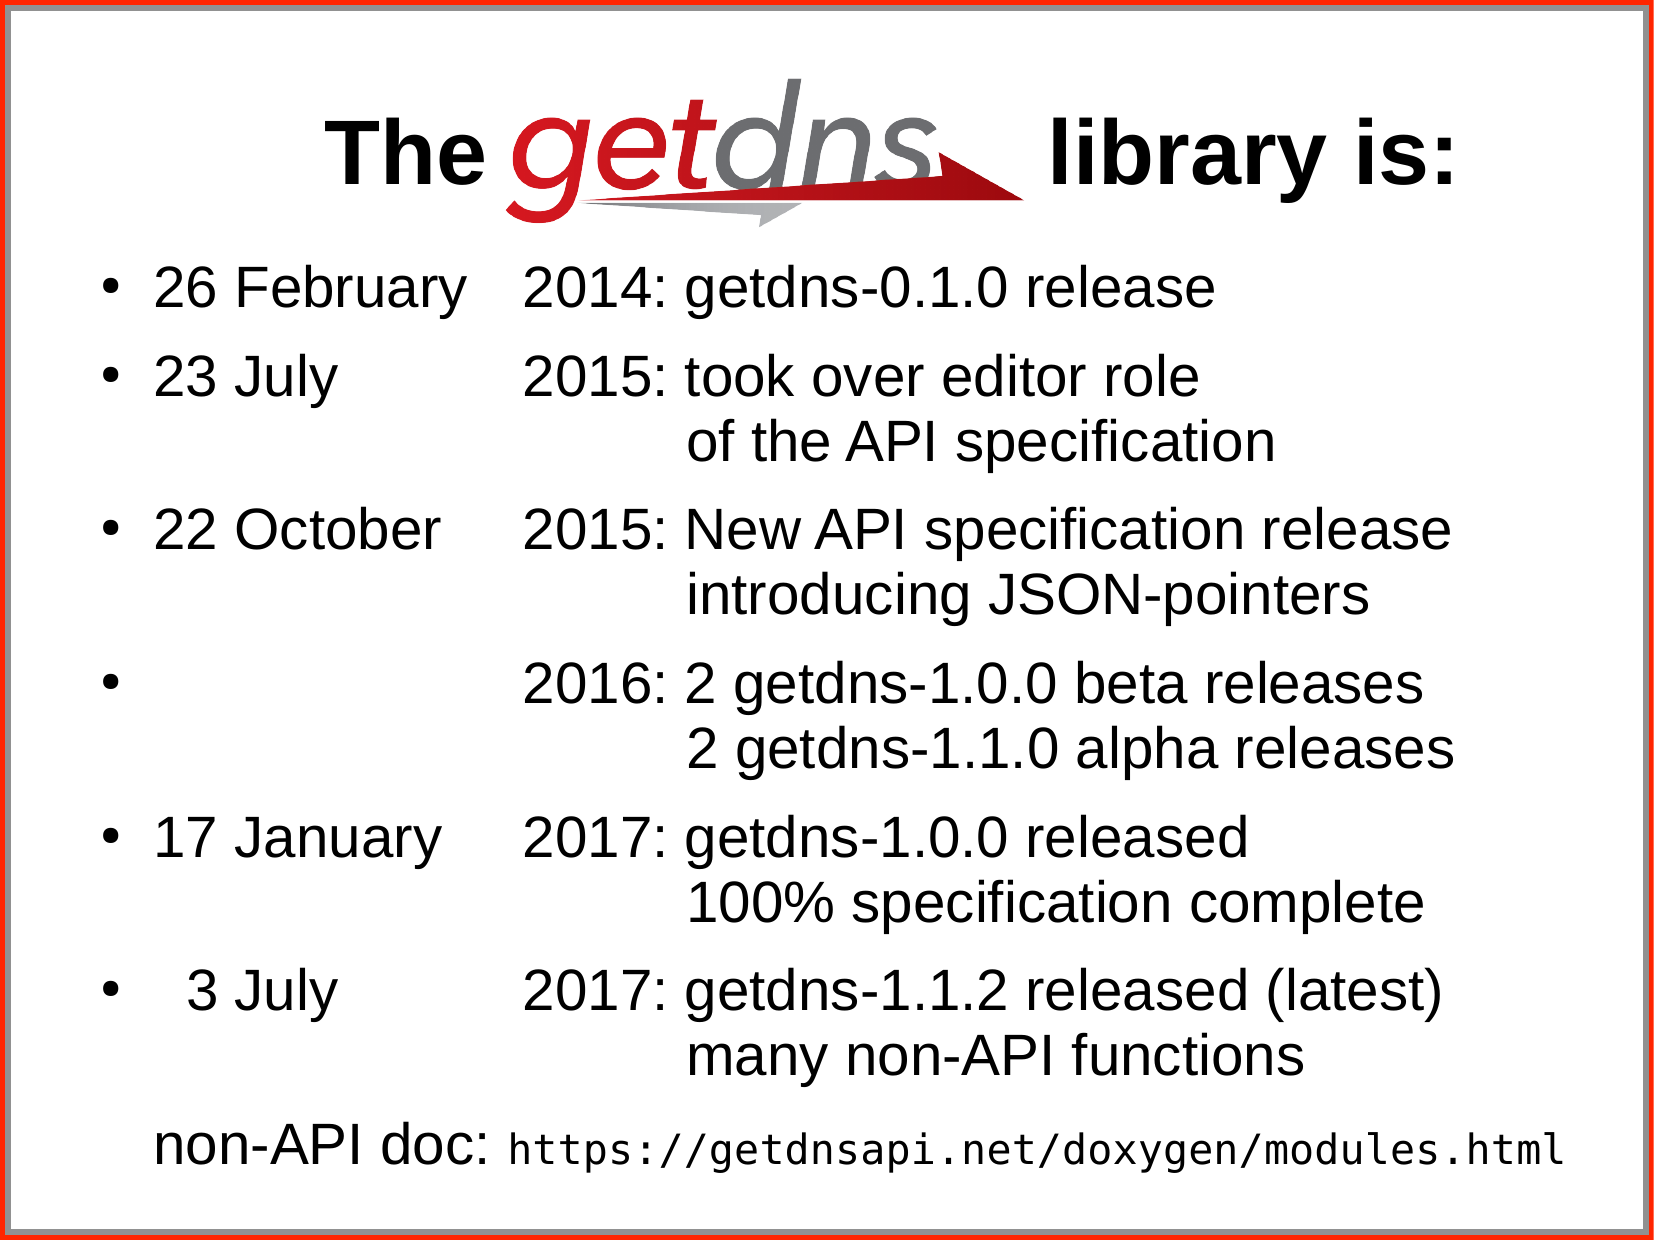

The library is:
# 26 February	2014: getdns-0.1.0 release
23 July			2015: took over editor role
							 of the API specification
22 October		2015: New API specification release
							 introducing JSON-pointers
 					2016: 2 getdns-1.0.0 beta releases
							 2 getdns-1.1.0 alpha releases
17 January		2017: getdns-1.0.0 released
							 100% specification complete
 3 July			2017: getdns-1.1.2 released (latest)
							 many non-API functions
non-API doc: https://getdnsapi.net/doxygen/modules.html